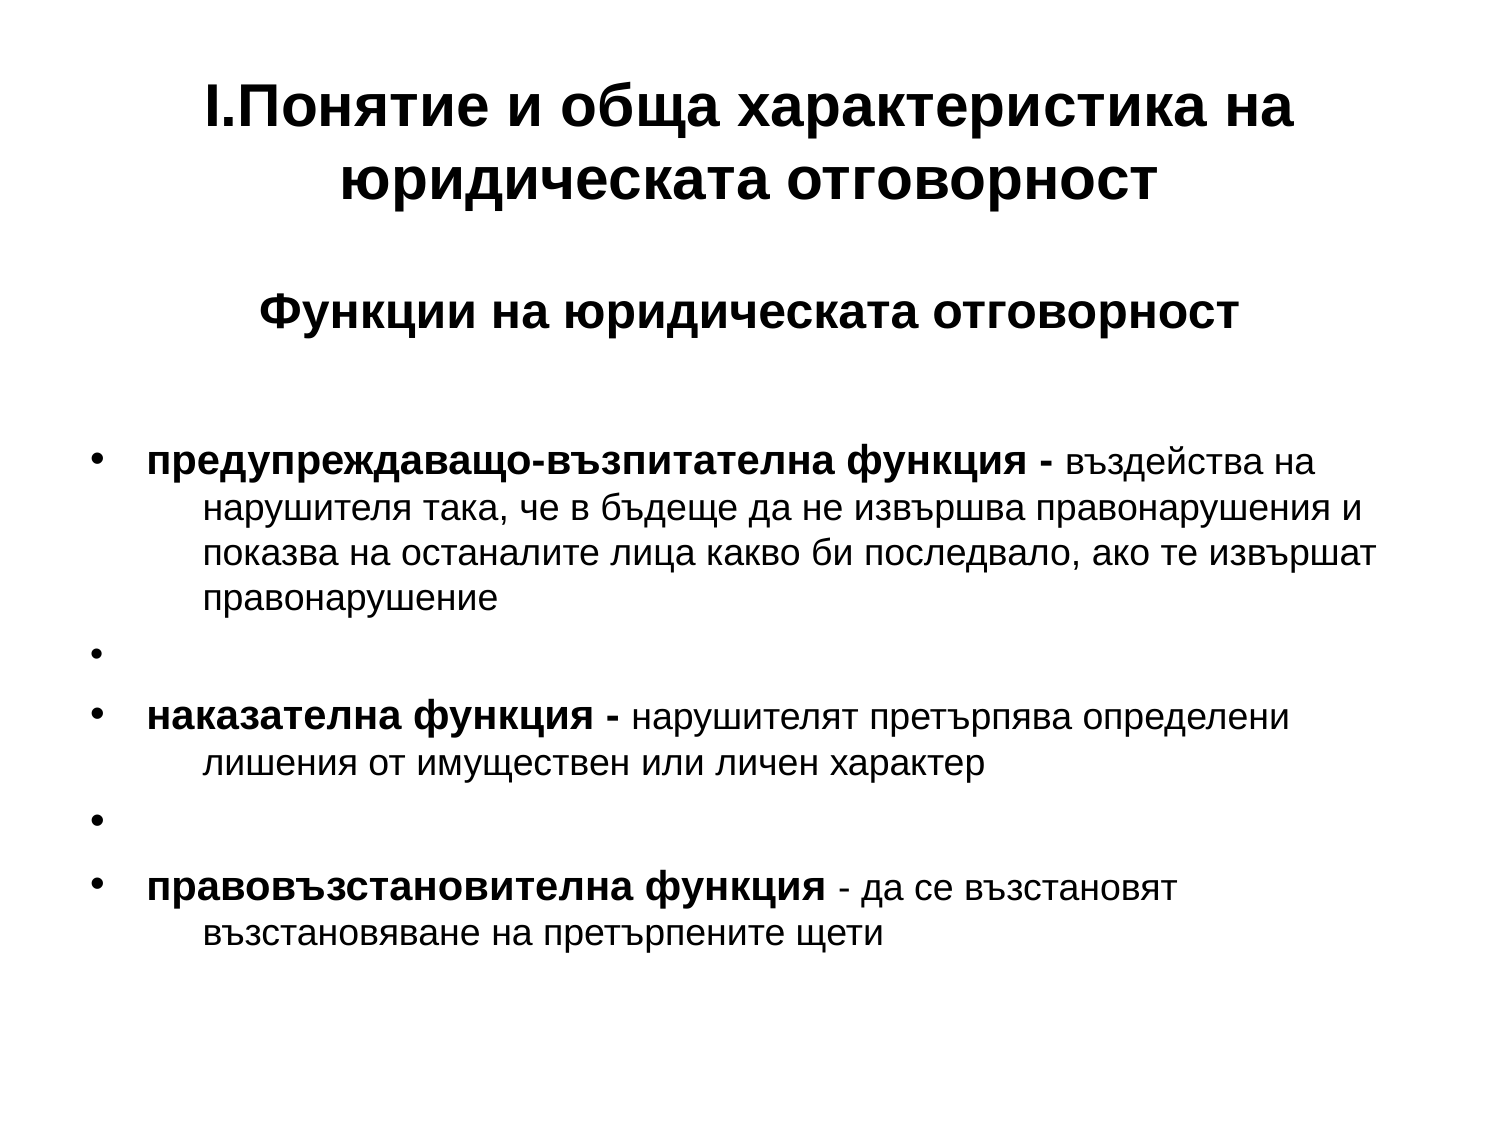

# І.Понятие и обща характеристика на юридическата отговорност
Функции на юридическата отговорност
предупреждаващо-възпитателна функция - въздейства на нарушителя така, че в бъдеще да не извършва правонарушения и показва на останалите лица какво би последвало, ако те извършат правонарушение
наказателна функция - нарушителят претърпява определени лишения от имуществен или личен характер
правовъзстановителна функция - да се възстановят възстановяване на претърпените щети